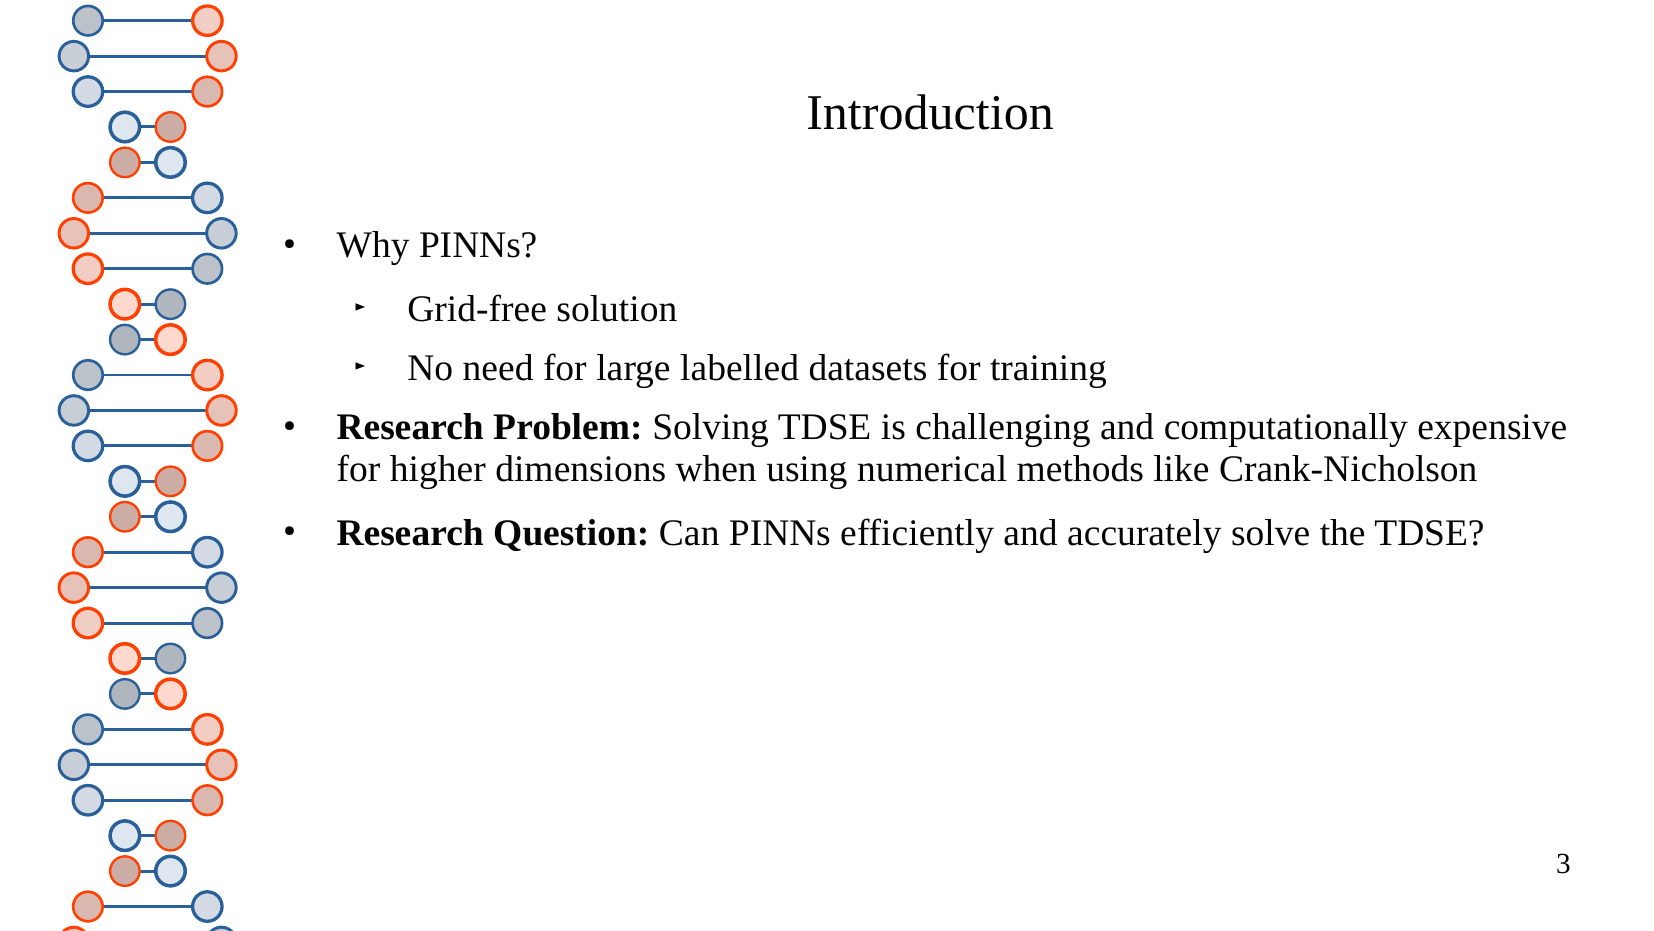

# Introduction
Why PINNs?
Grid-free solution
No need for large labelled datasets for training
Research Problem: Solving TDSE is challenging and computationally expensive for higher dimensions when using numerical methods like Crank-Nicholson
Research Question: Can PINNs efficiently and accurately solve the TDSE?
3